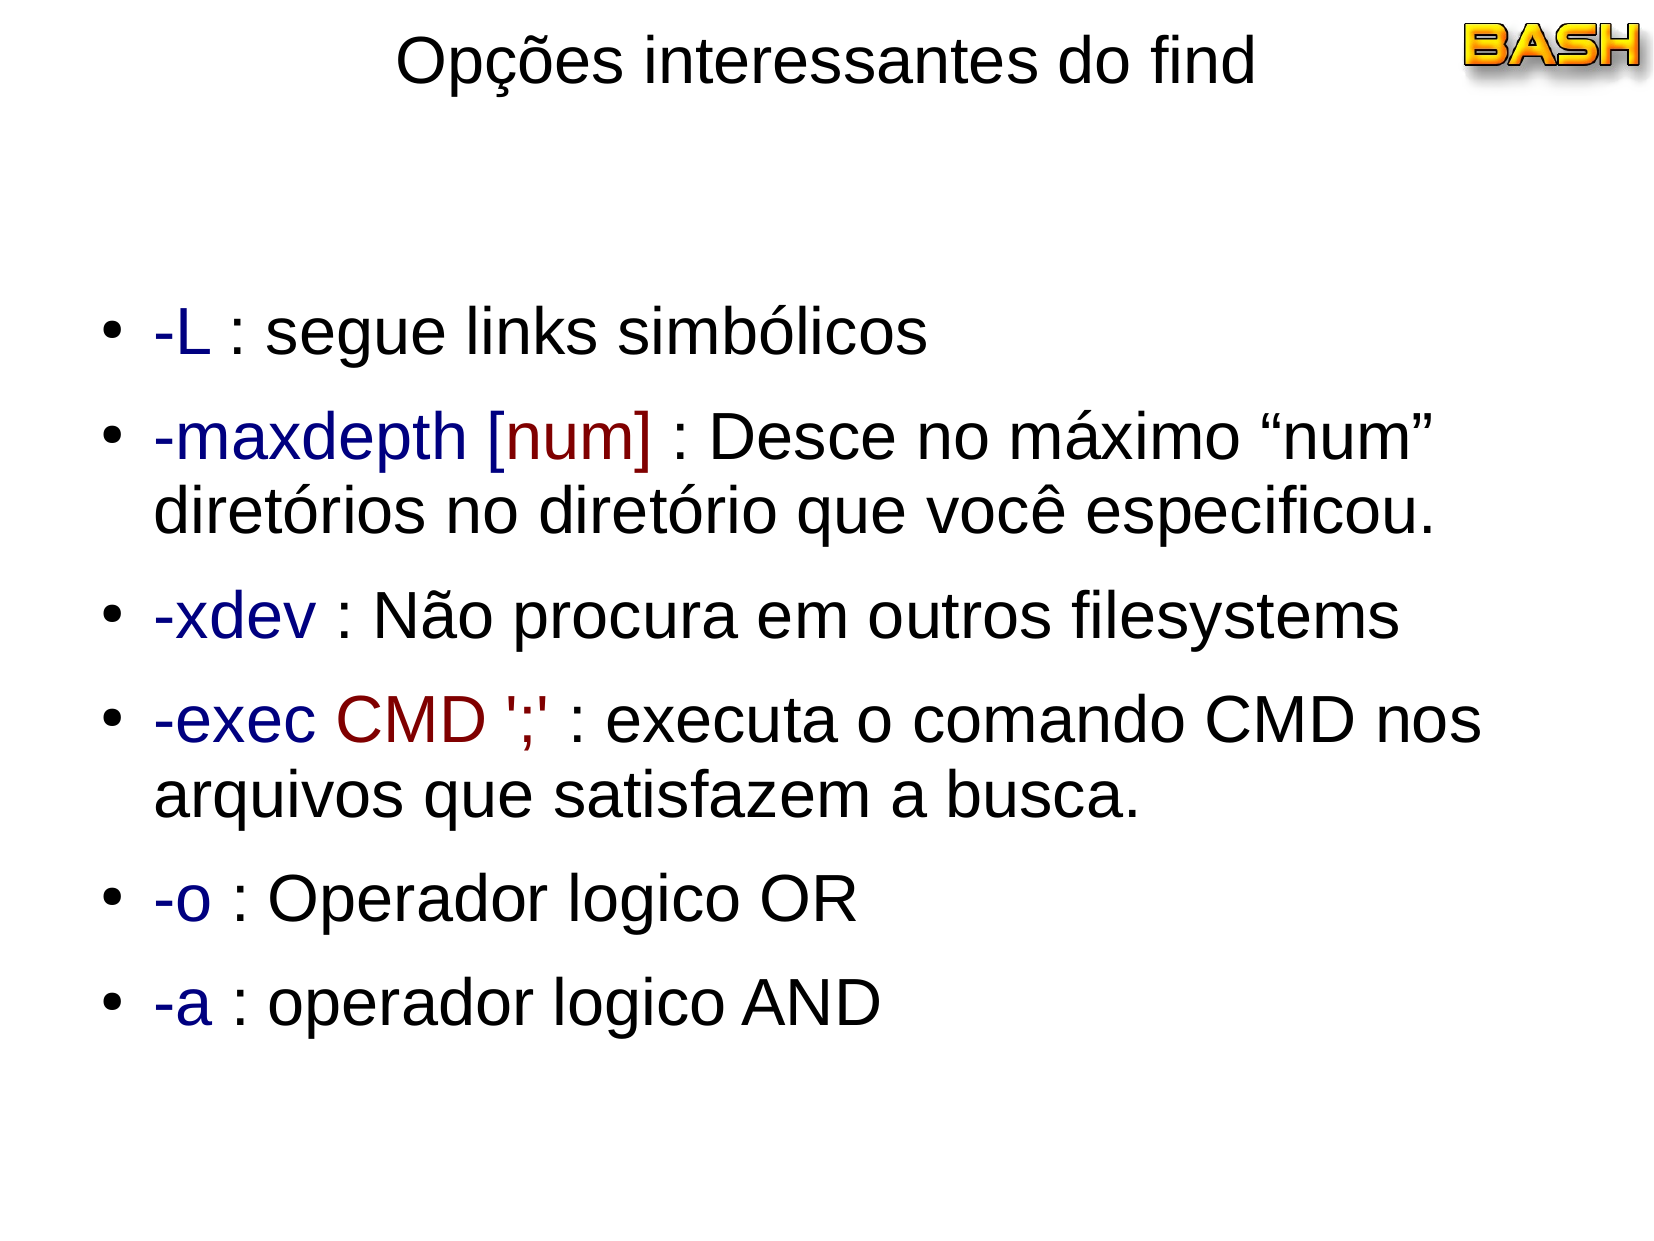

# Opções interessantes do find
-L : segue links simbólicos
-maxdepth [num] : Desce no máximo “num” diretórios no diretório que você especificou.
-xdev : Não procura em outros filesystems
-exec CMD ';' : executa o comando CMD nos arquivos que satisfazem a busca.
-o : Operador logico OR
-a : operador logico AND